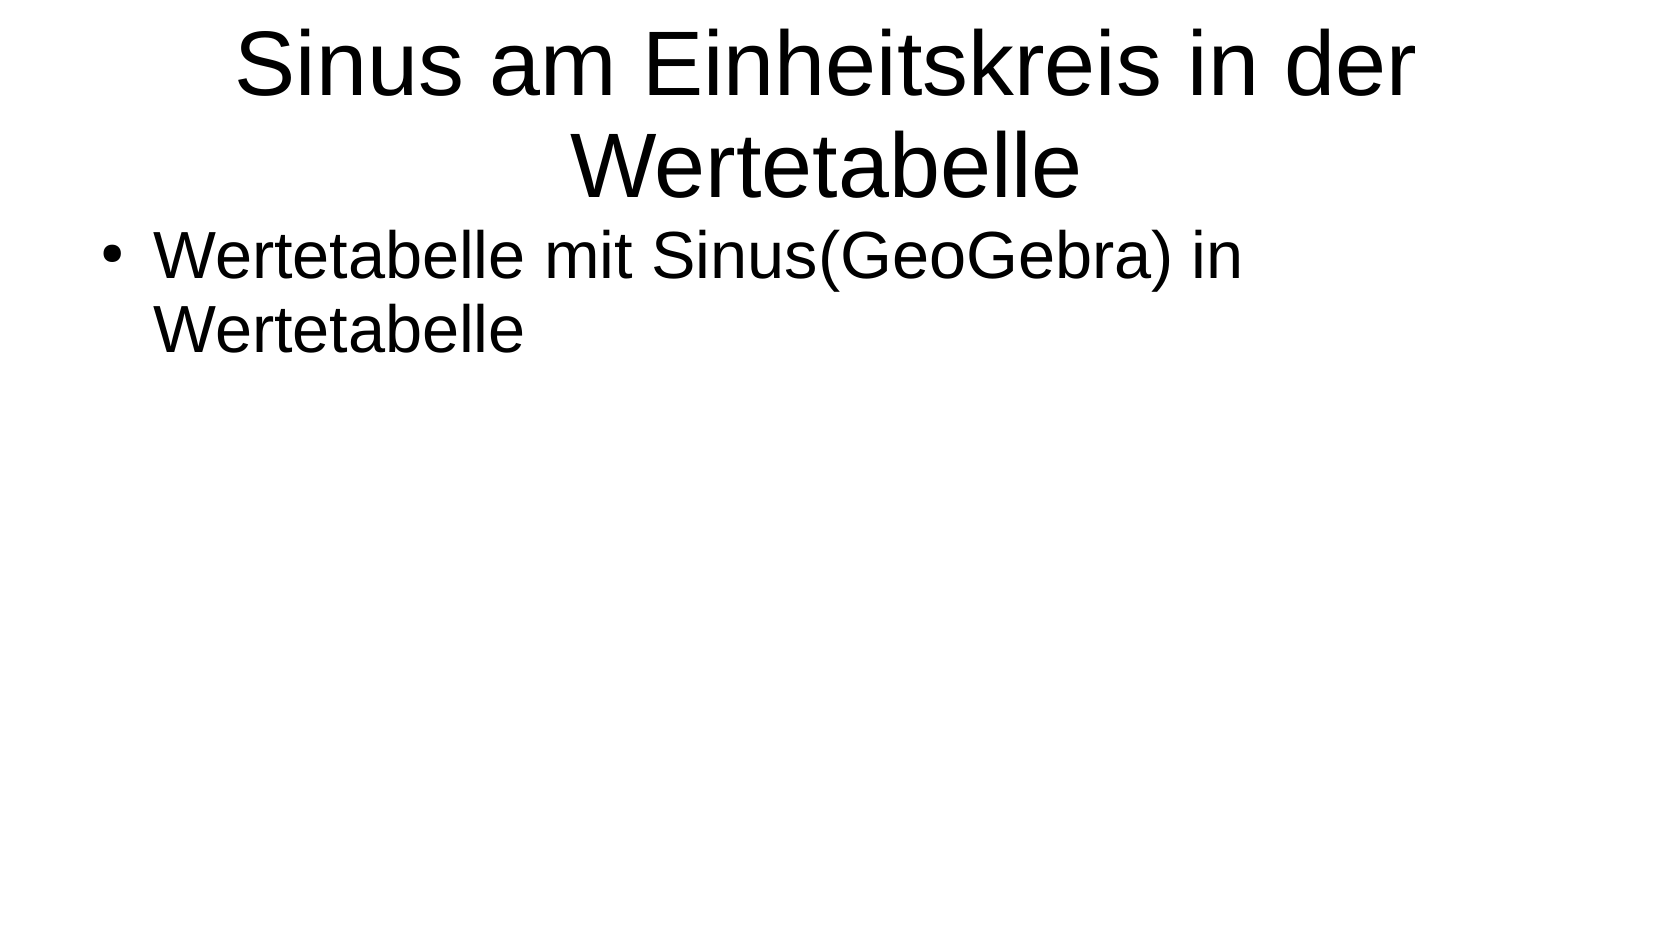

# Sinus am Einheitskreis in der Wertetabelle
Wertetabelle mit Sinus(GeoGebra) in Wertetabelle